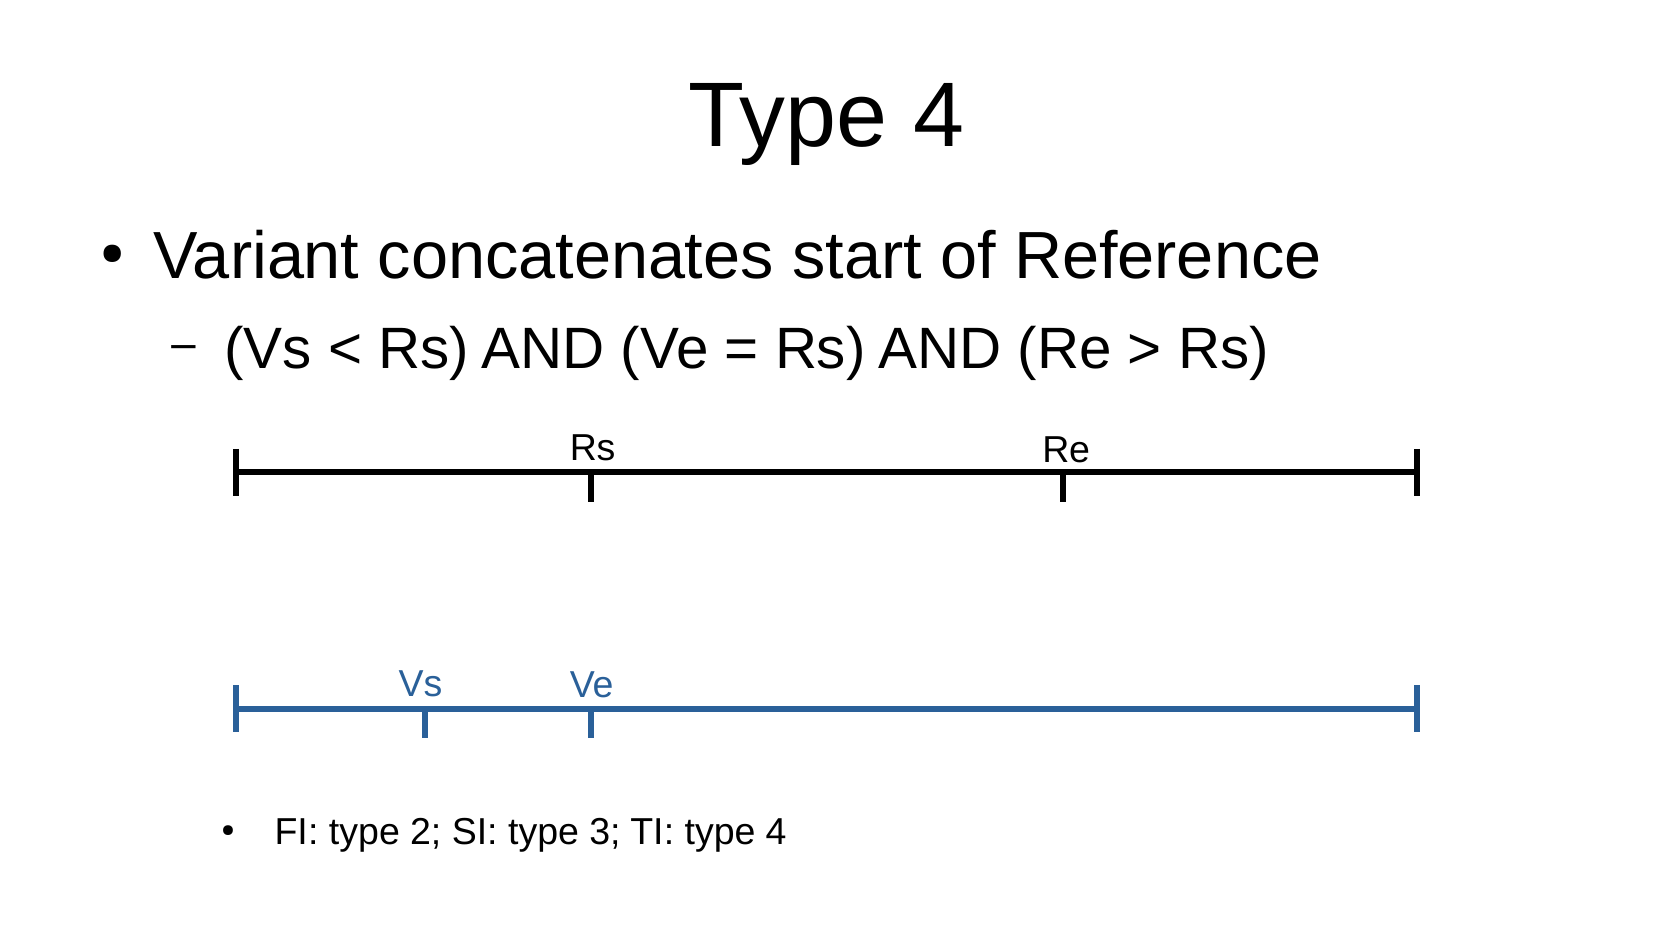

# Type 4
Variant concatenates start of Reference
(Vs < Rs) AND (Ve = Rs) AND (Re > Rs)
Rs
Re
Vs
Ve
FI: type 2; SI: type 3; TI: type 4